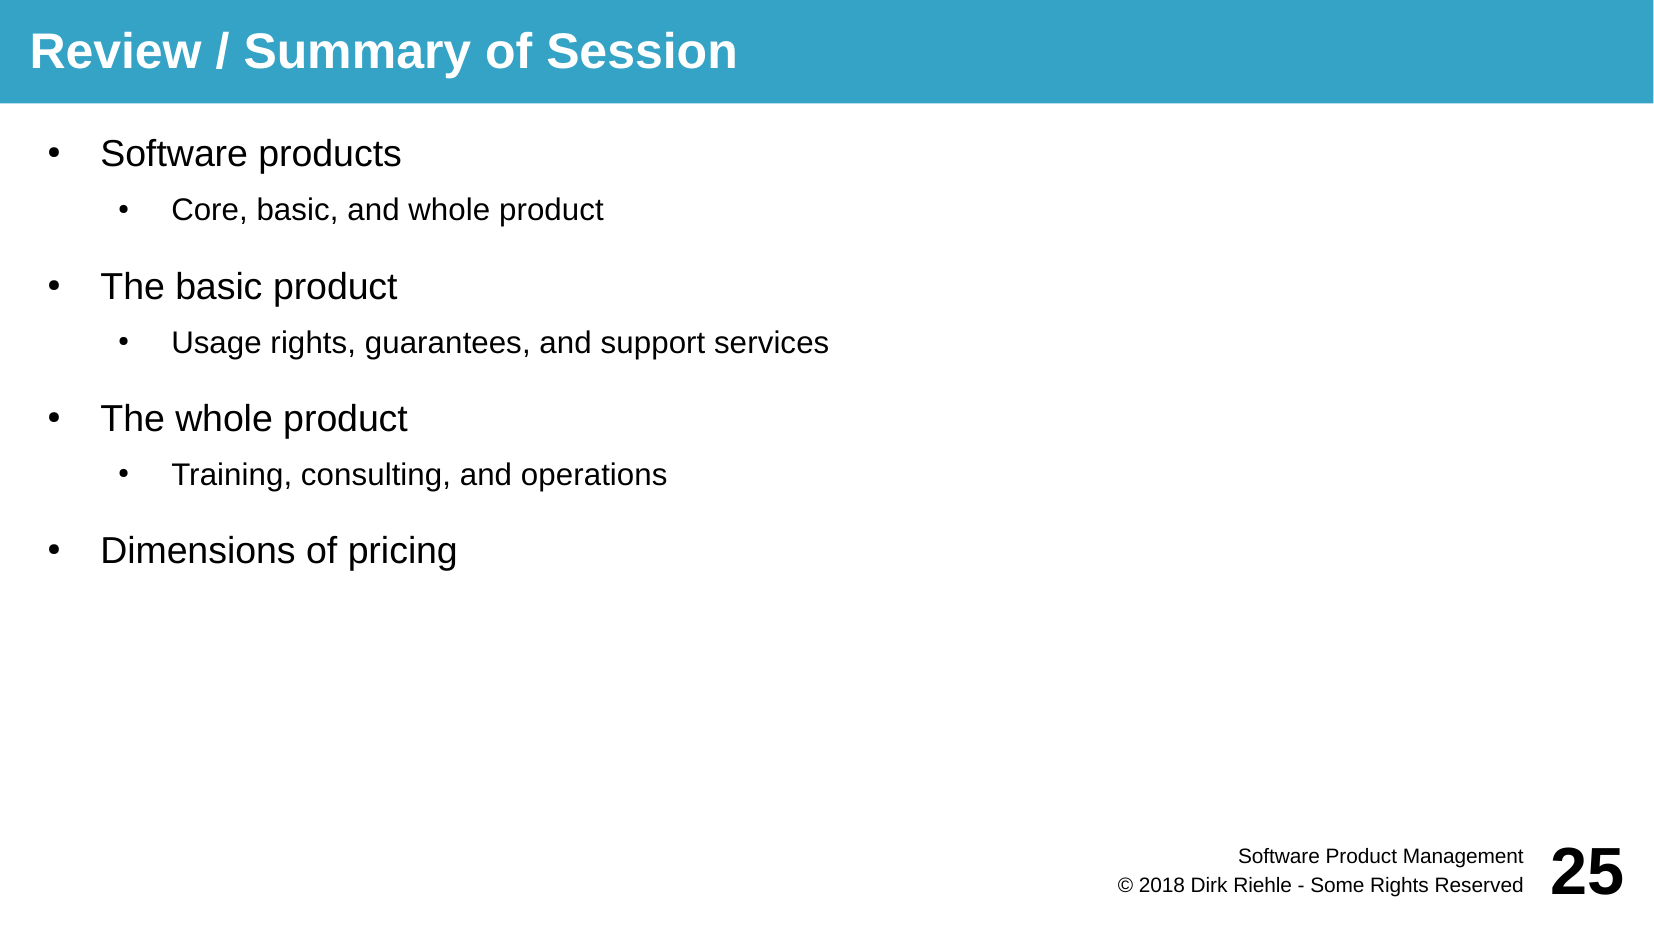

# Review / Summary of Session
Software products
Core, basic, and whole product
The basic product
Usage rights, guarantees, and support services
The whole product
Training, consulting, and operations
Dimensions of pricing
Software Product Management
25
© 2018 Dirk Riehle - Some Rights Reserved